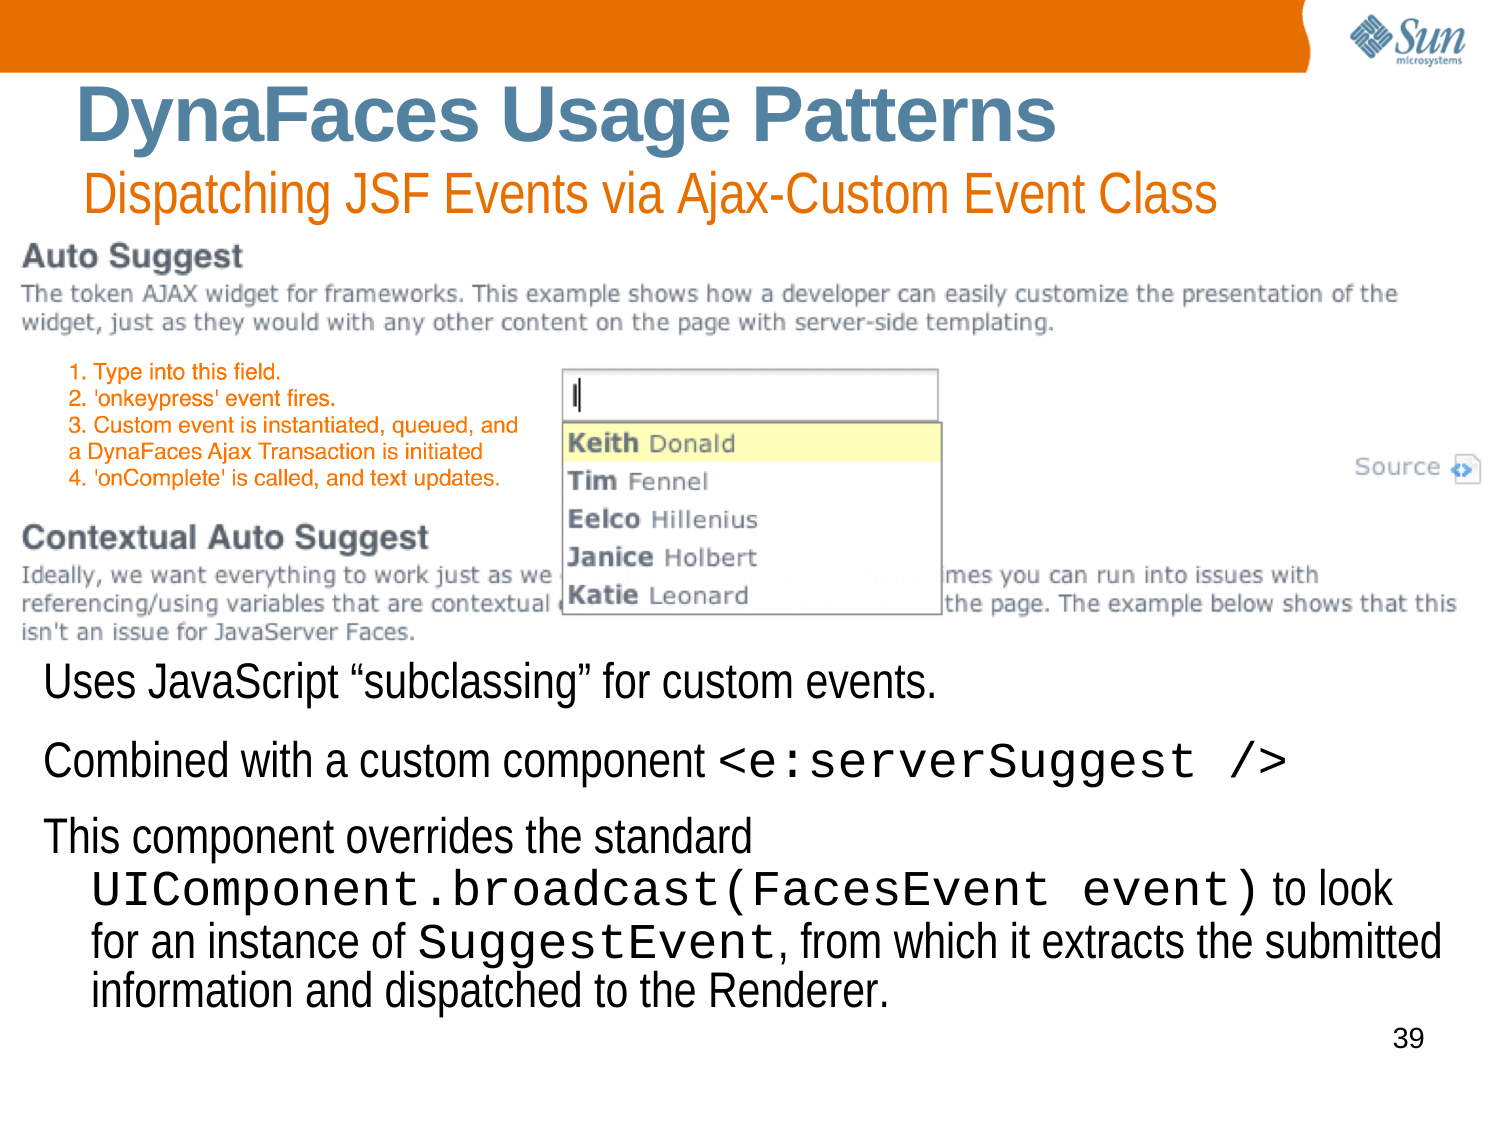

# DynaFaces Usage Patterns
Dispatching JSF Events via Ajax-Custom Event Class
Uses JavaScript “subclassing” for custom events.
Combined with a custom component <e:serverSuggest />
This component overrides the standard UIComponent.broadcast(FacesEvent event) to look for an instance of SuggestEvent, from which it extracts the submitted information and dispatched to the Renderer.
39